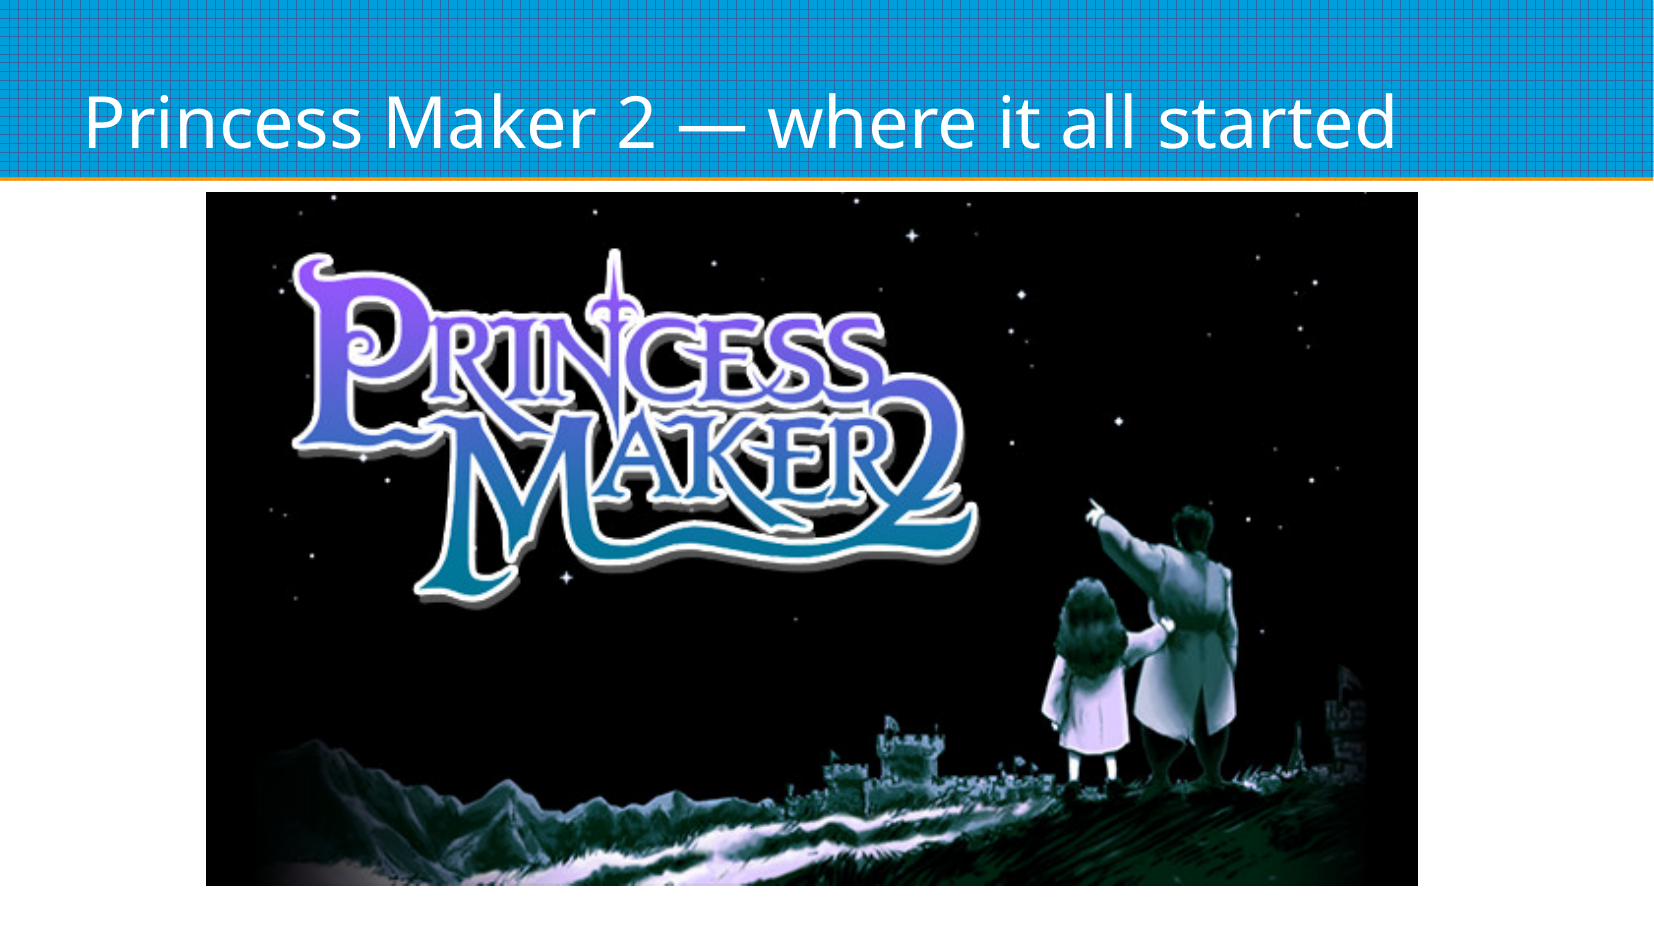

# Princess Maker 2 — where it all started